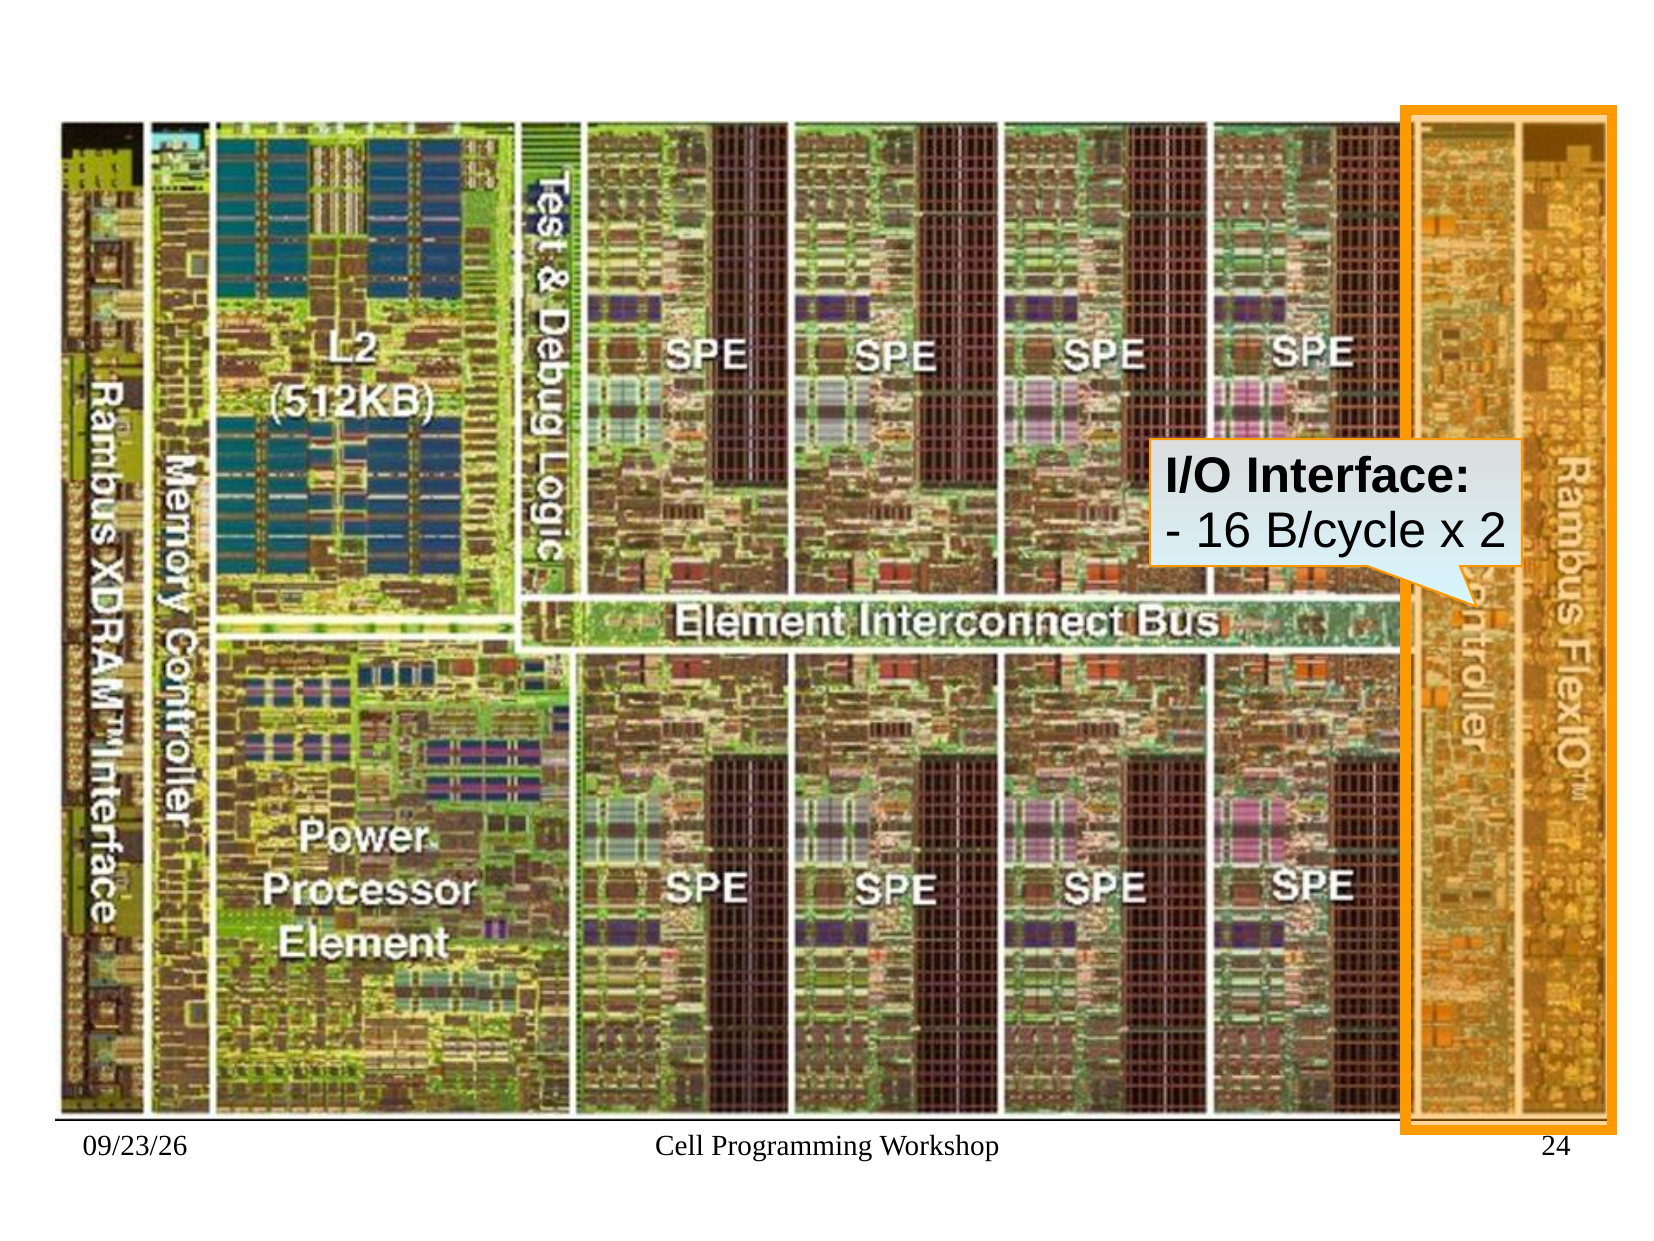

I/O Interface:
- 16 B/cycle x 2
Cell Programming Workshop
24